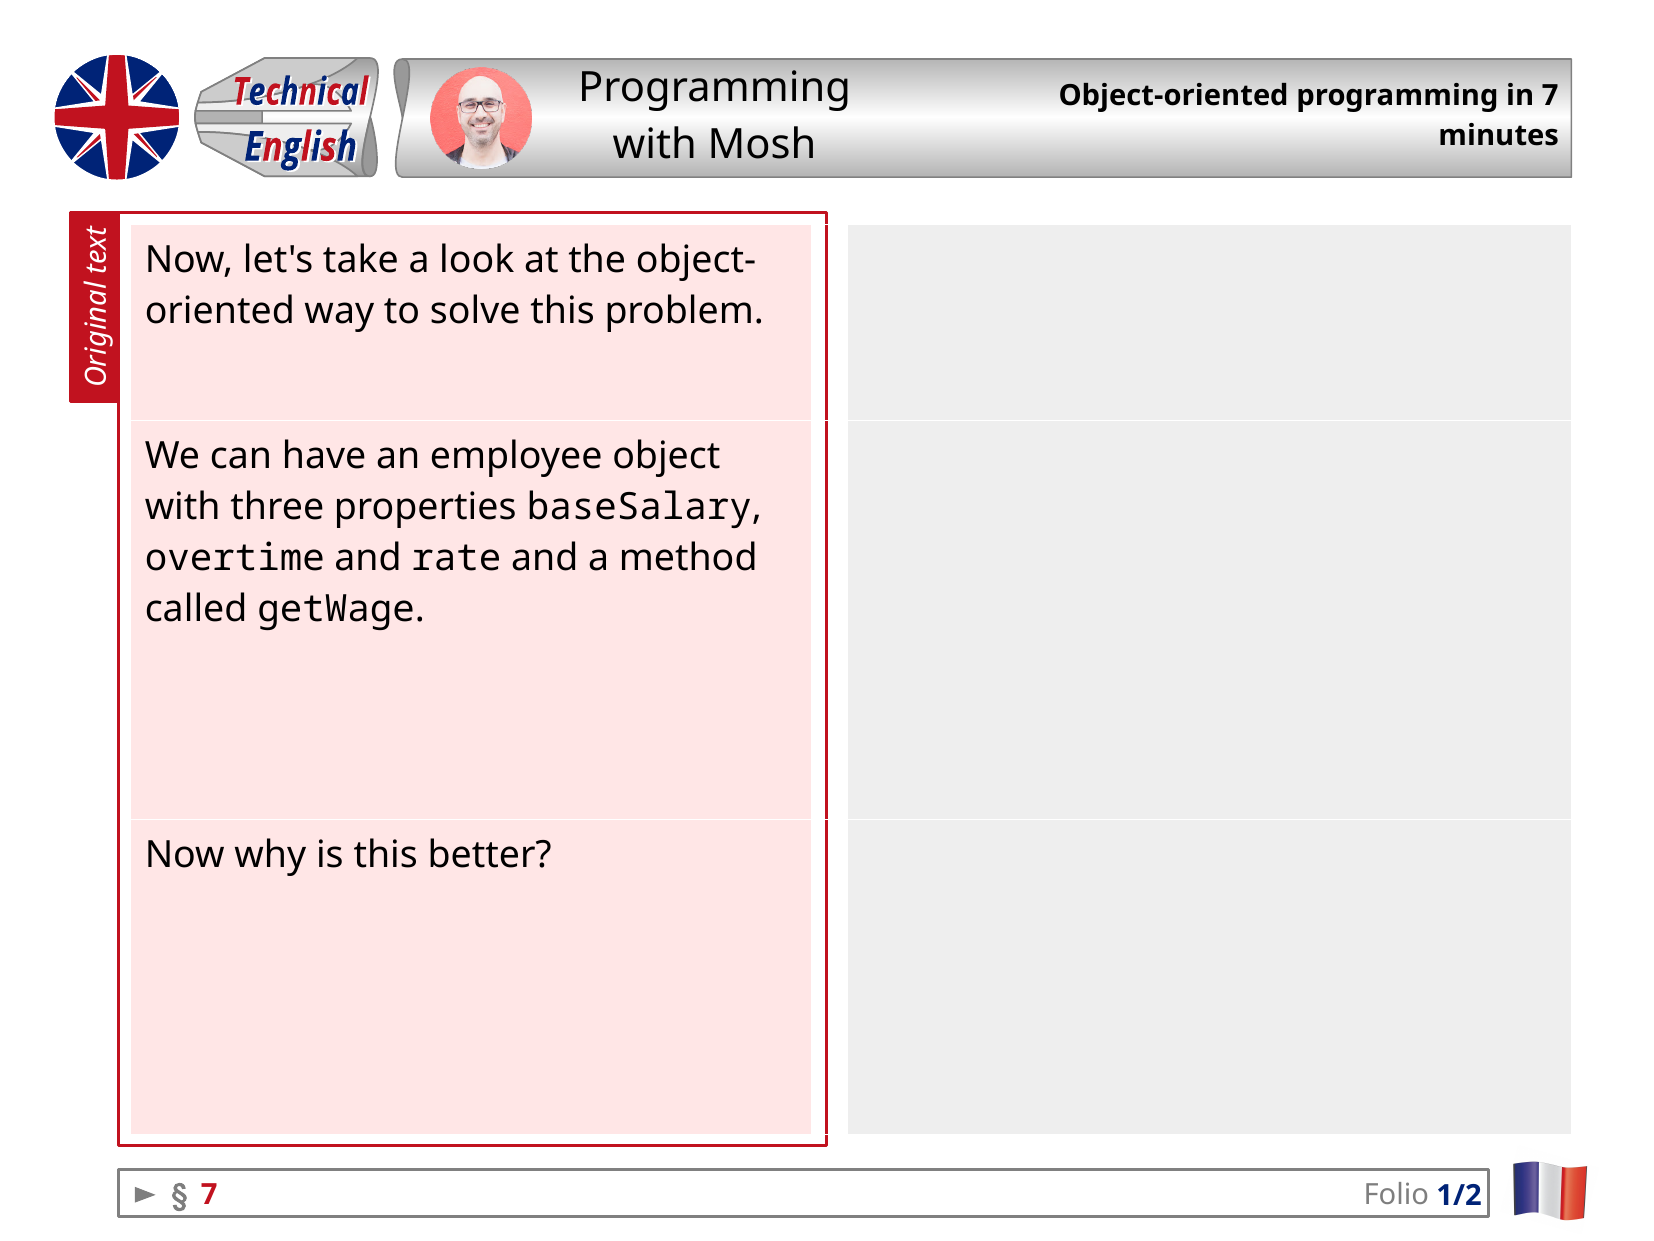

#
| Now, let's take a look at the object-oriented way to solve this problem. | | |
| --- | --- | --- |
| We can have an employee object with three properties baseSalary, overtime and rate and a method called getWage. | | |
| Now why is this better? | | |
7
1/2